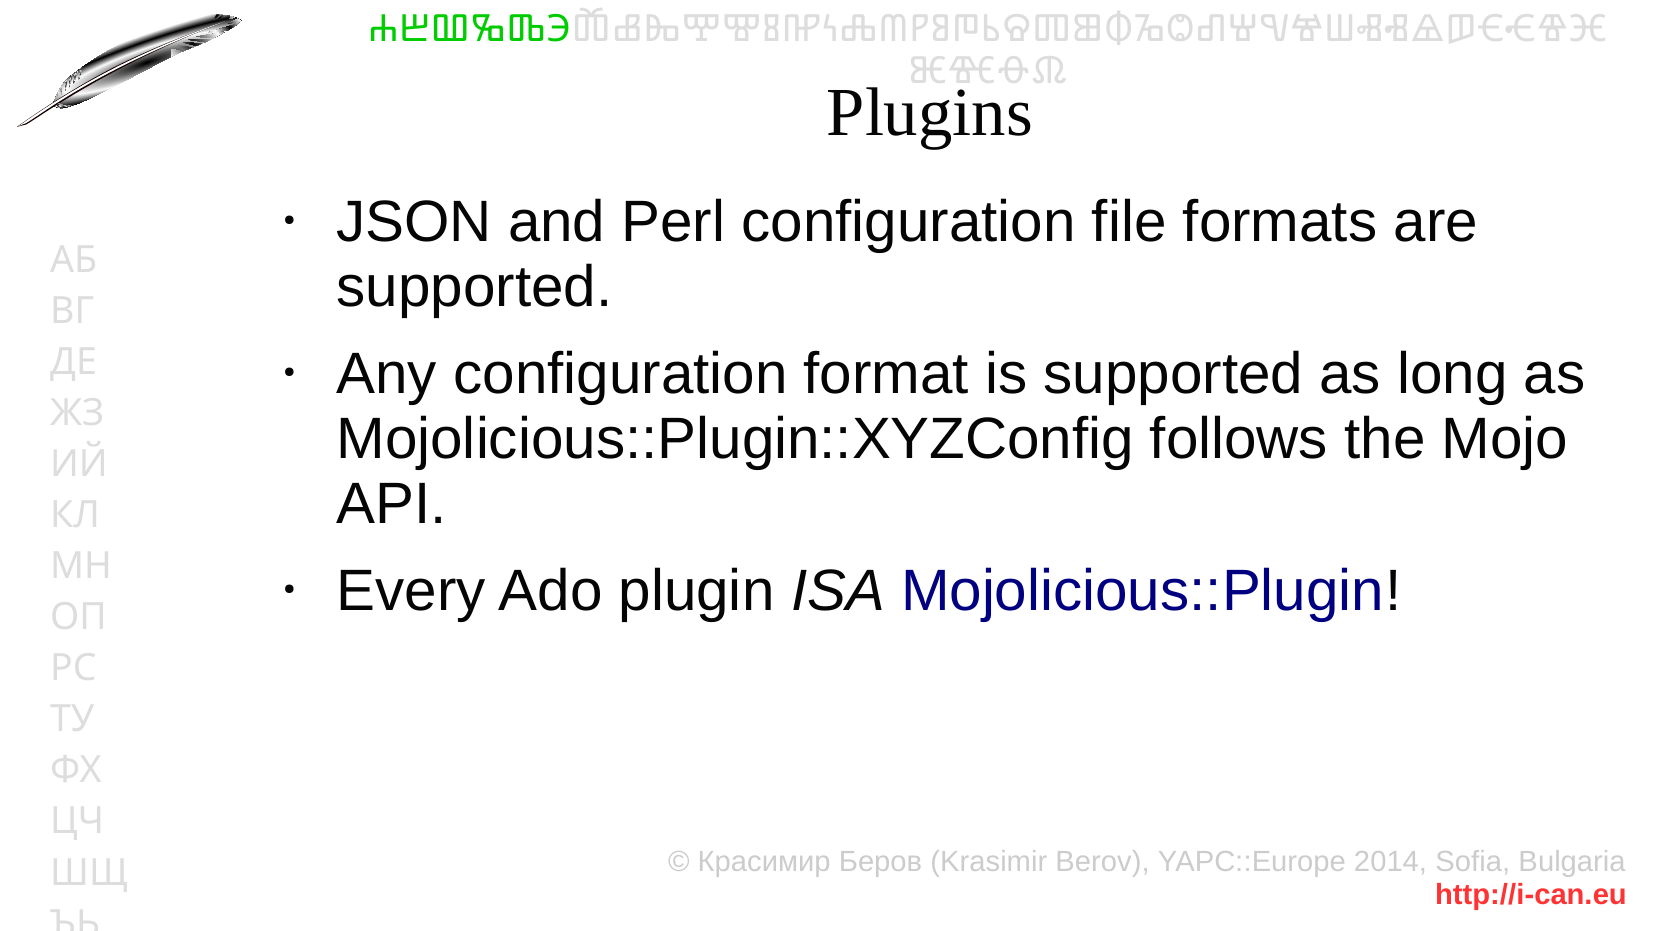

# Plugins
JSON and Perl configuration file formats are supported.
Any configuration format is supported as long as Mojolicious::Plugin::XYZConfig follows the Mojo API.
Every Ado plugin ISA Mojolicious::Plugin!